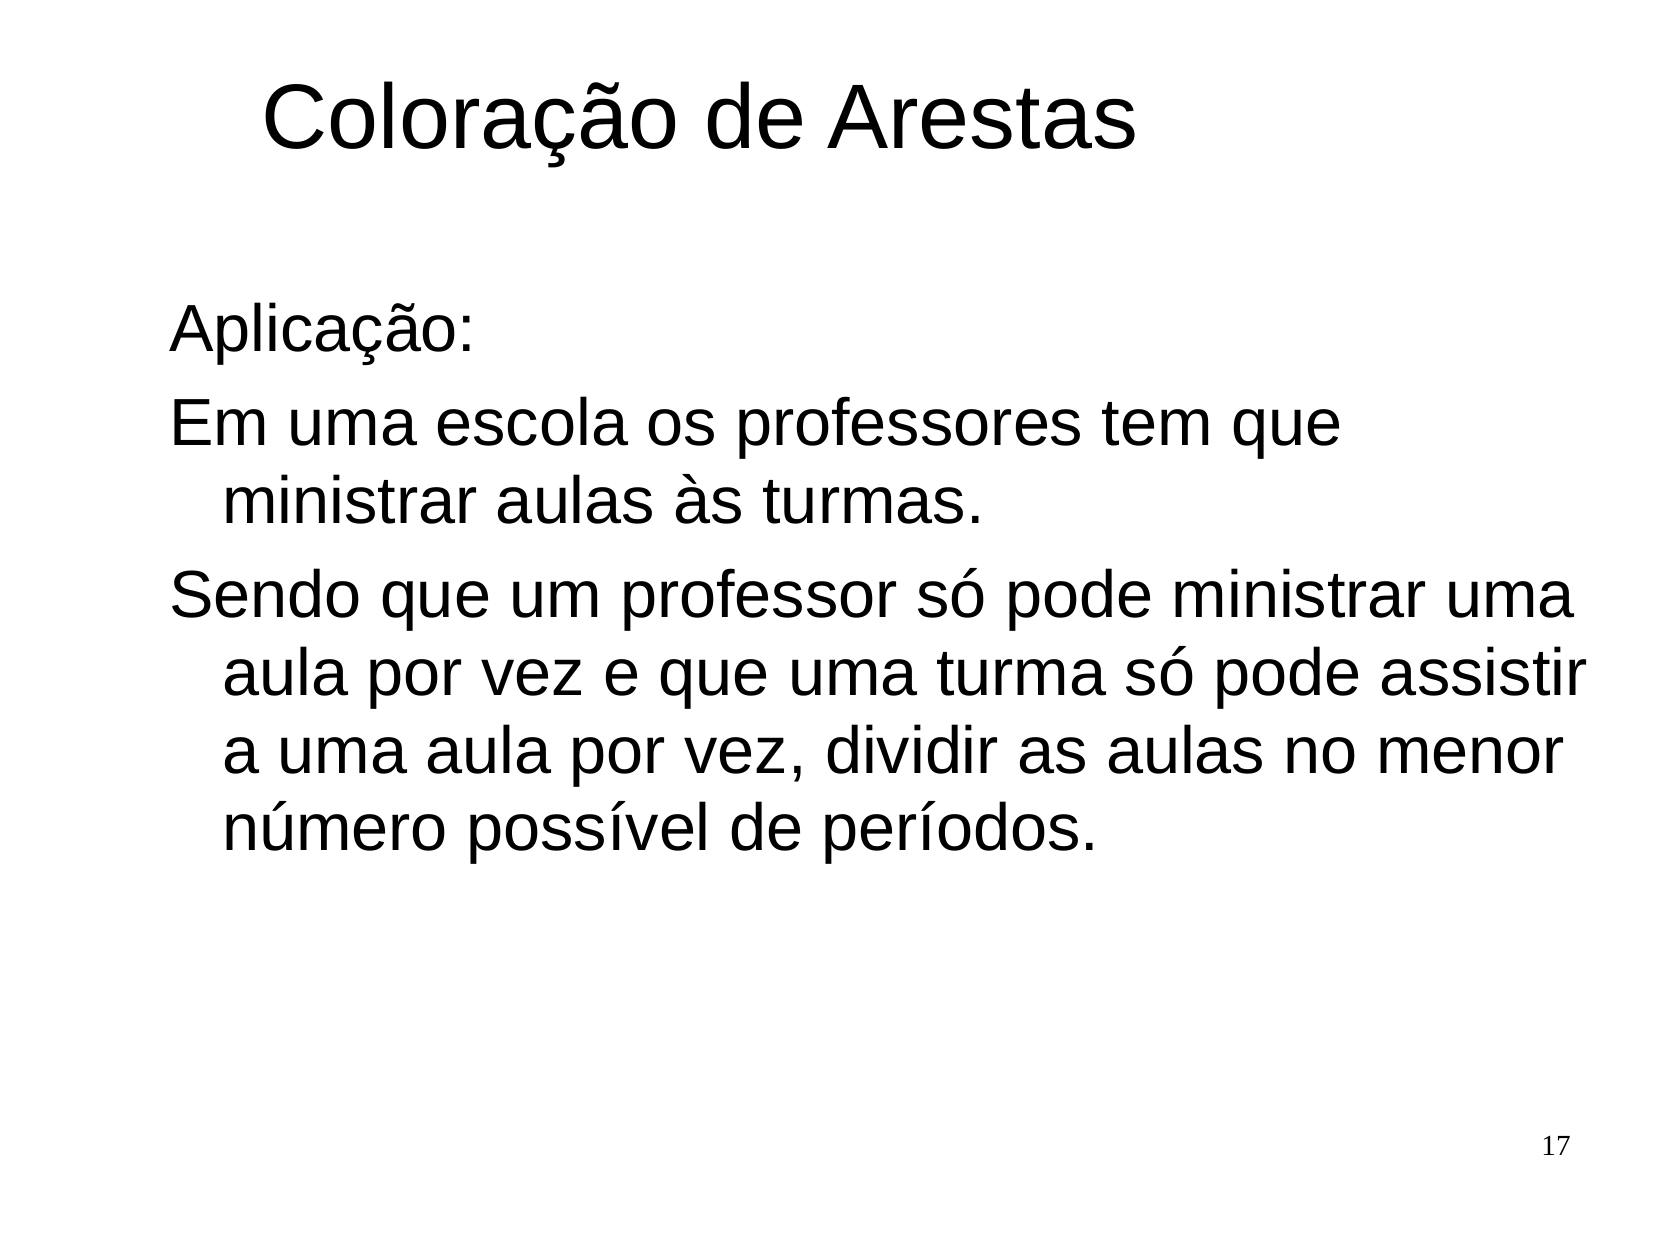

# Coloração de Arestas
Aplicação:
Em uma escola os professores tem que ministrar aulas às turmas.
Sendo que um professor só pode ministrar uma aula por vez e que uma turma só pode assistir a uma aula por vez, dividir as aulas no menor número possível de períodos.
17